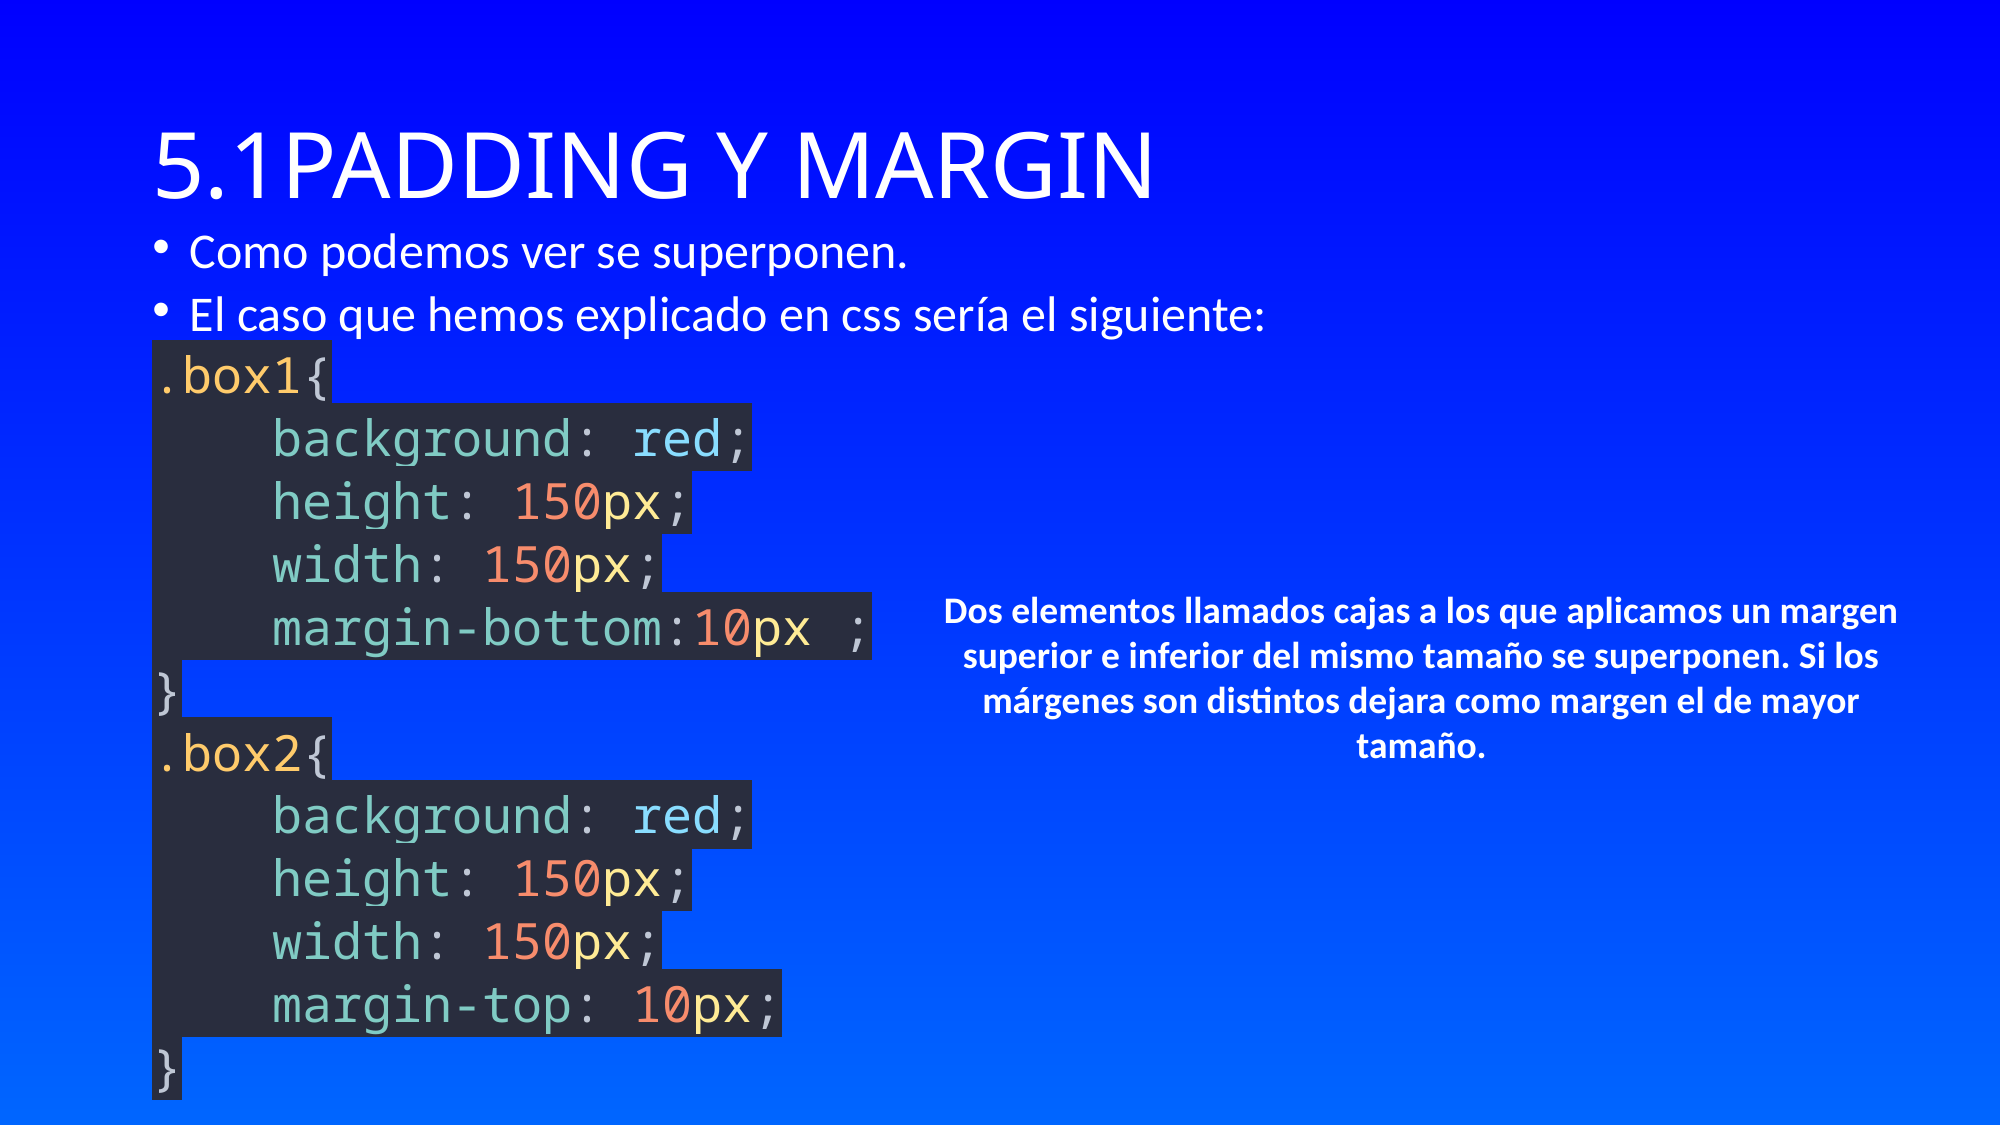

# 5.1PADDING Y MARGIN
Como podemos ver se superponen.
El caso que hemos explicado en css sería el siguiente:
.box1{
    background: red;
    height: 150px;
    width: 150px;
    margin-bottom:10px ;
}
.box2{
    background: red;
    height: 150px;
    width: 150px;
    margin-top: 10px;
}
Dos elementos llamados cajas a los que aplicamos un margen superior e inferior del mismo tamaño se superponen. Si los márgenes son distintos dejara como margen el de mayor tamaño.